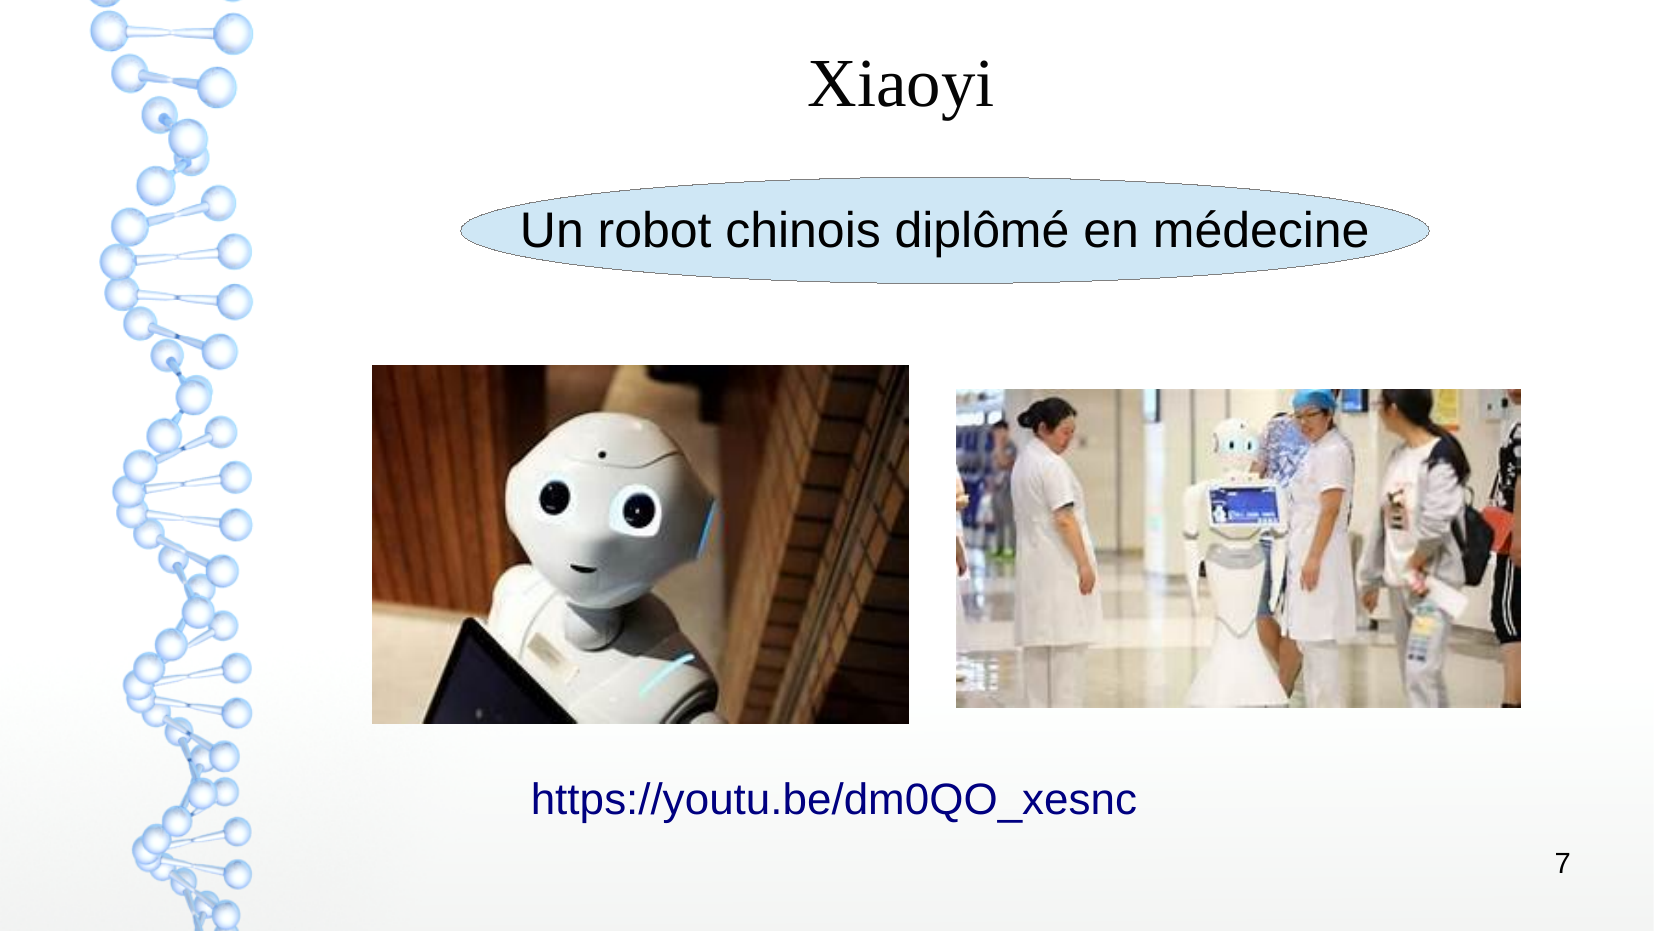

# Xiaoyi
Un robot chinois diplômé en médecine
 https://youtu.be/dm0QO_xesnc
7